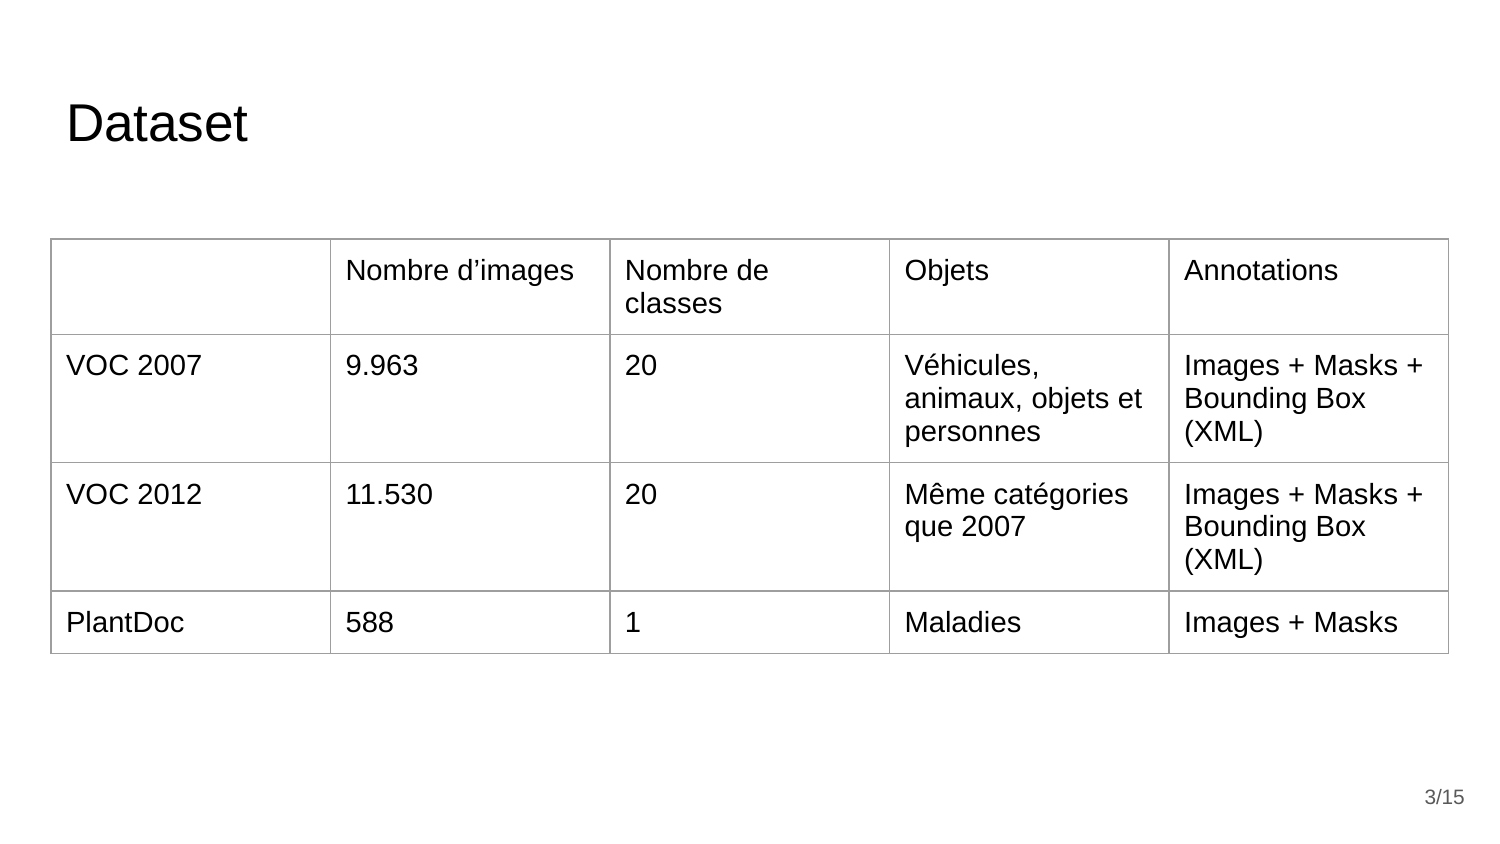

# Dataset
| | Nombre d’images | Nombre de classes | Objets | Annotations |
| --- | --- | --- | --- | --- |
| VOC 2007 | 9.963 | 20 | Véhicules, animaux, objets et personnes | Images + Masks + Bounding Box (XML) |
| VOC 2012 | 11.530 | 20 | Même catégories que 2007 | Images + Masks + Bounding Box (XML) |
| PlantDoc | 588 | 1 | Maladies | Images + Masks |